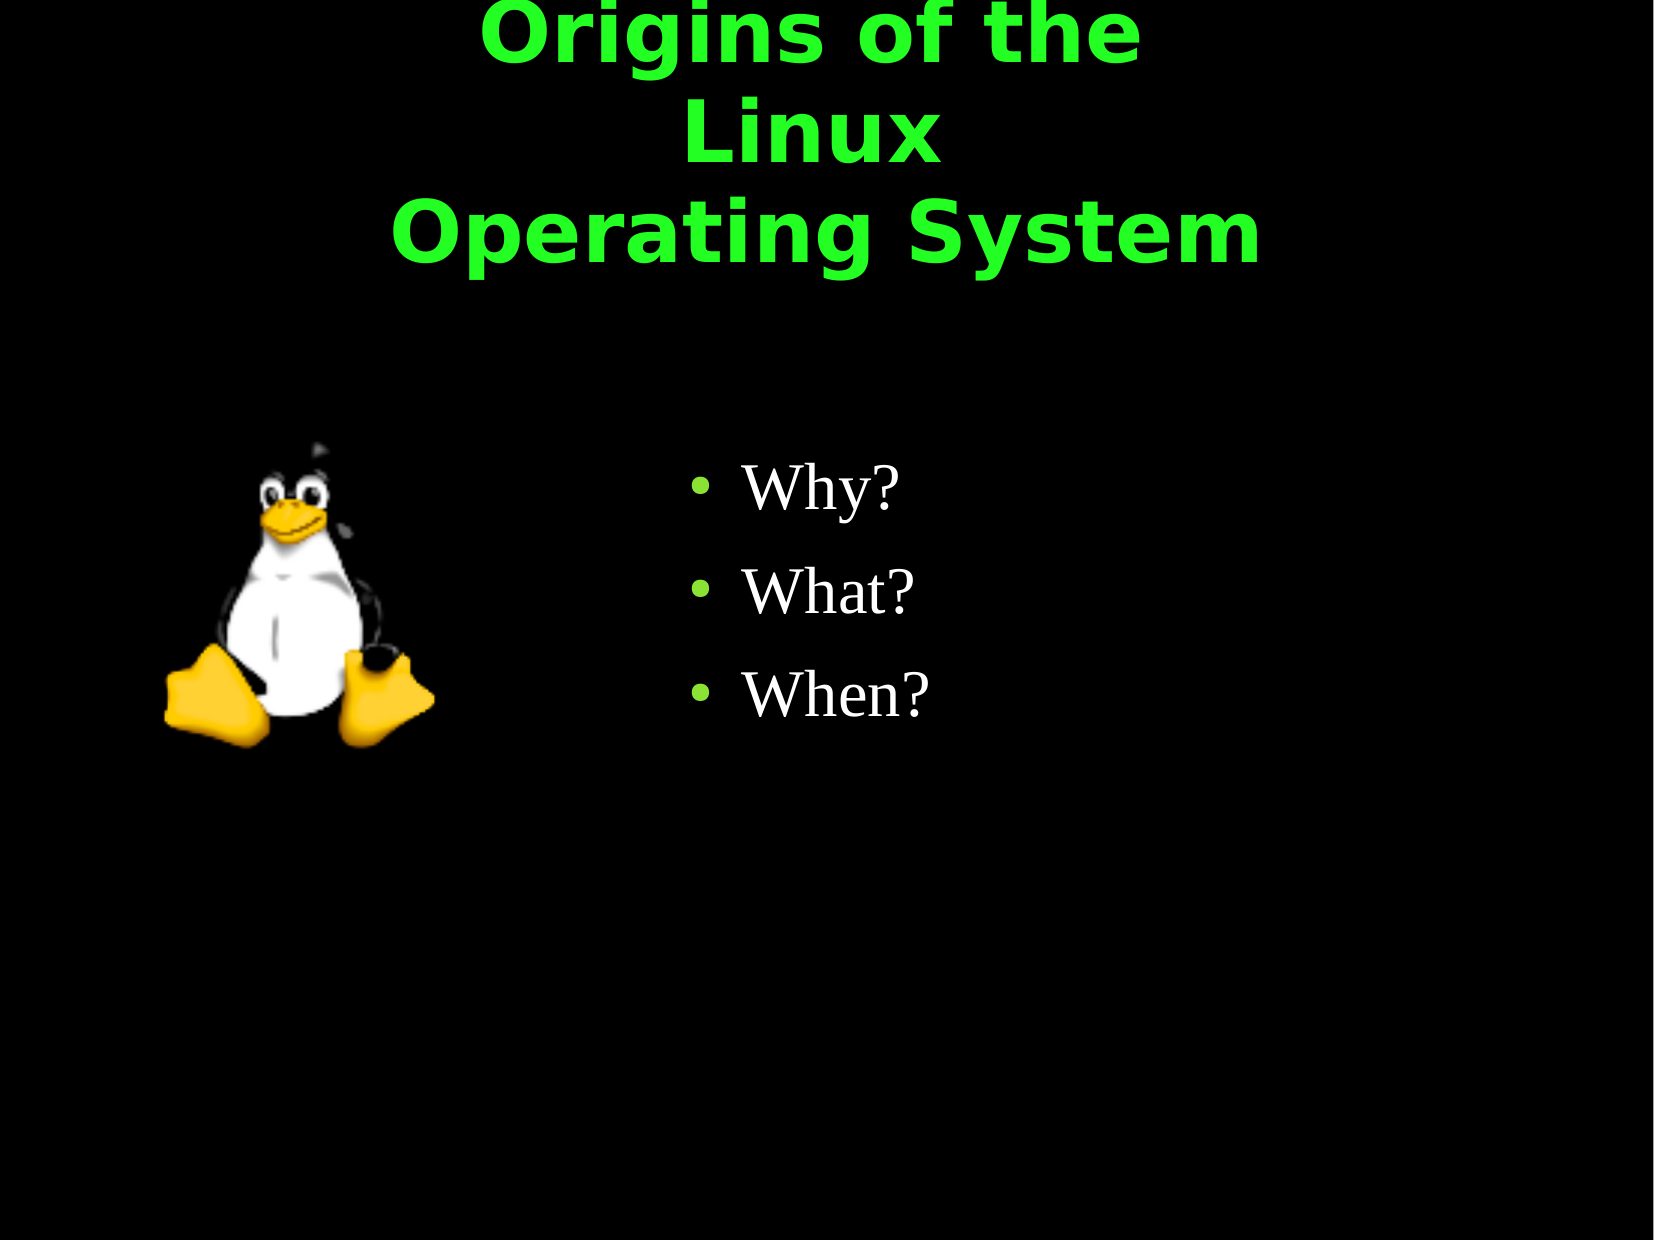

# Origins of the Linux Operating System
Why?
What?
When?